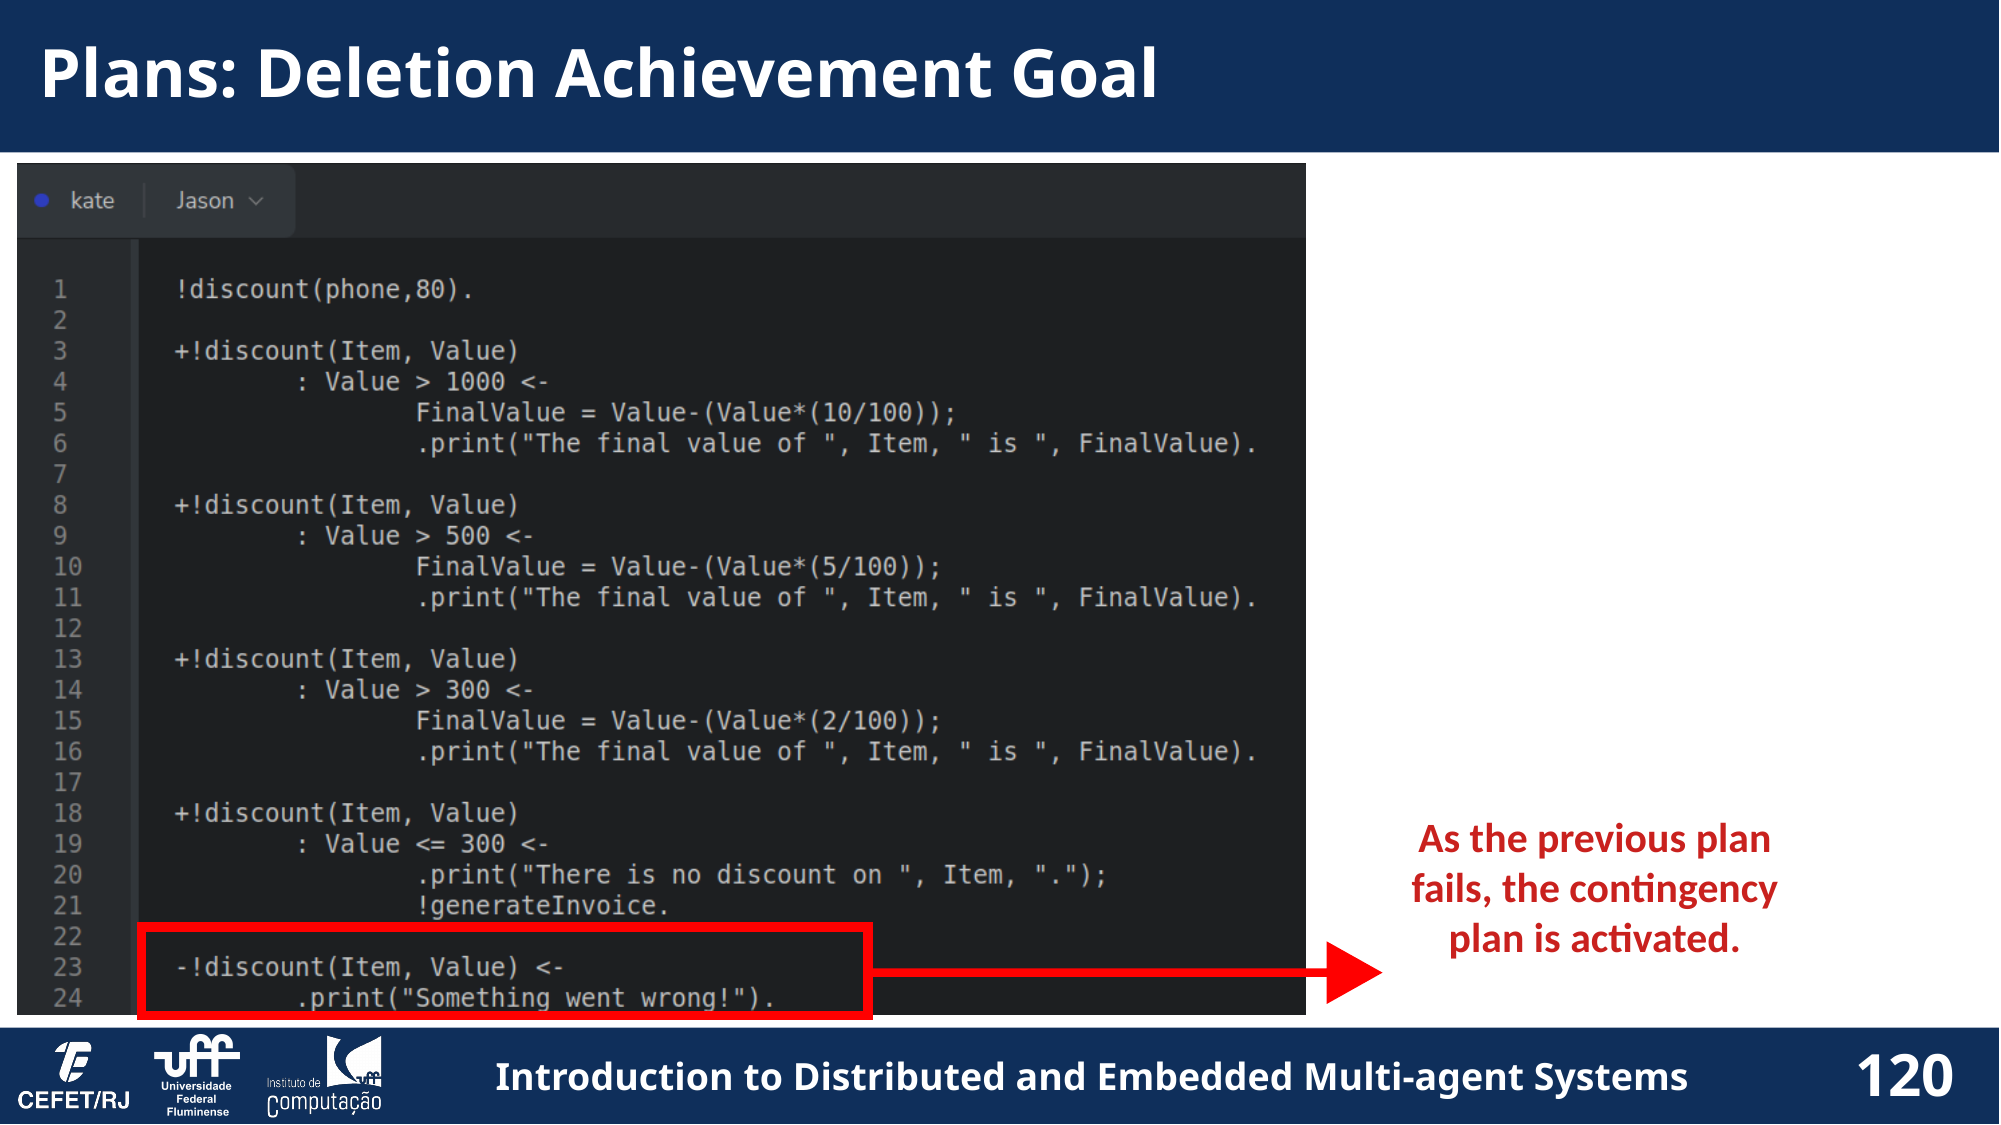

Plans: Deletion Achievement Goal
As the previous plan fails, the contingency plan is activated.